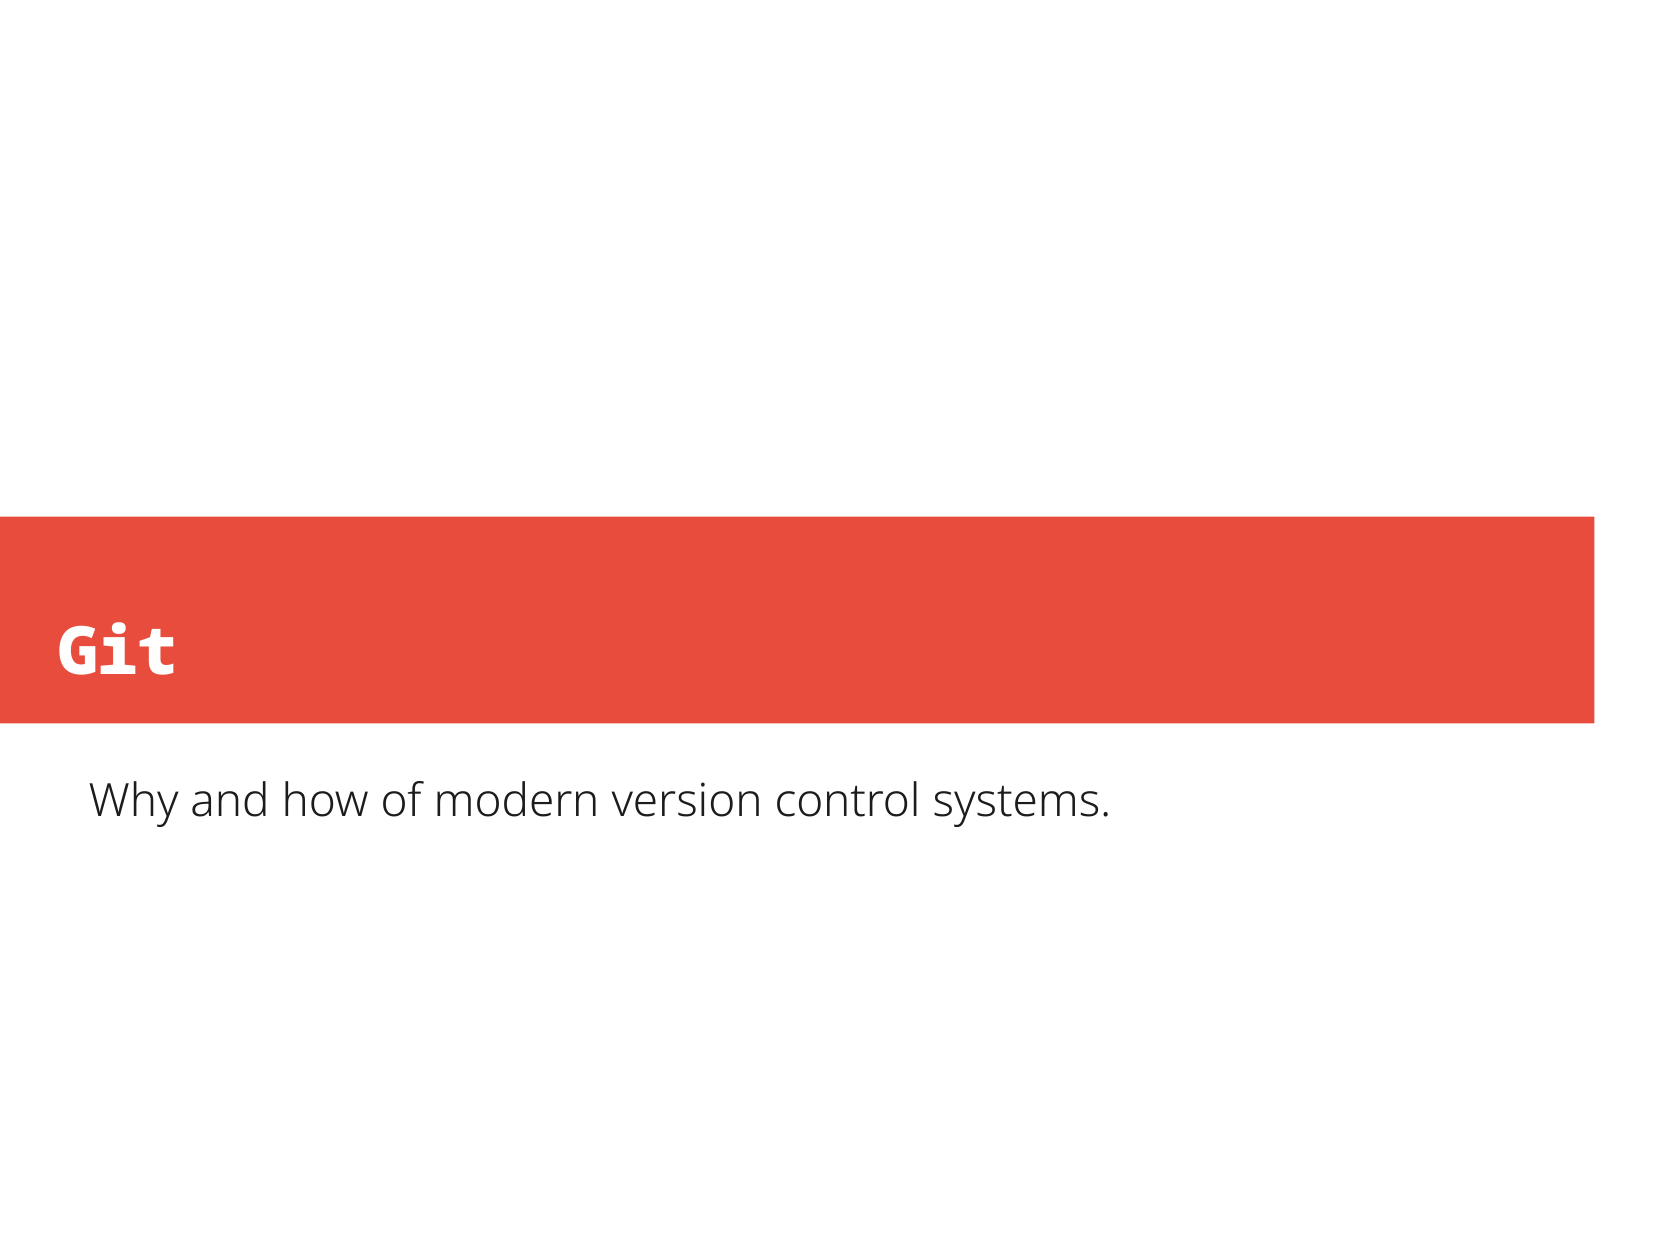

# Git
Why and how of modern version control systems.